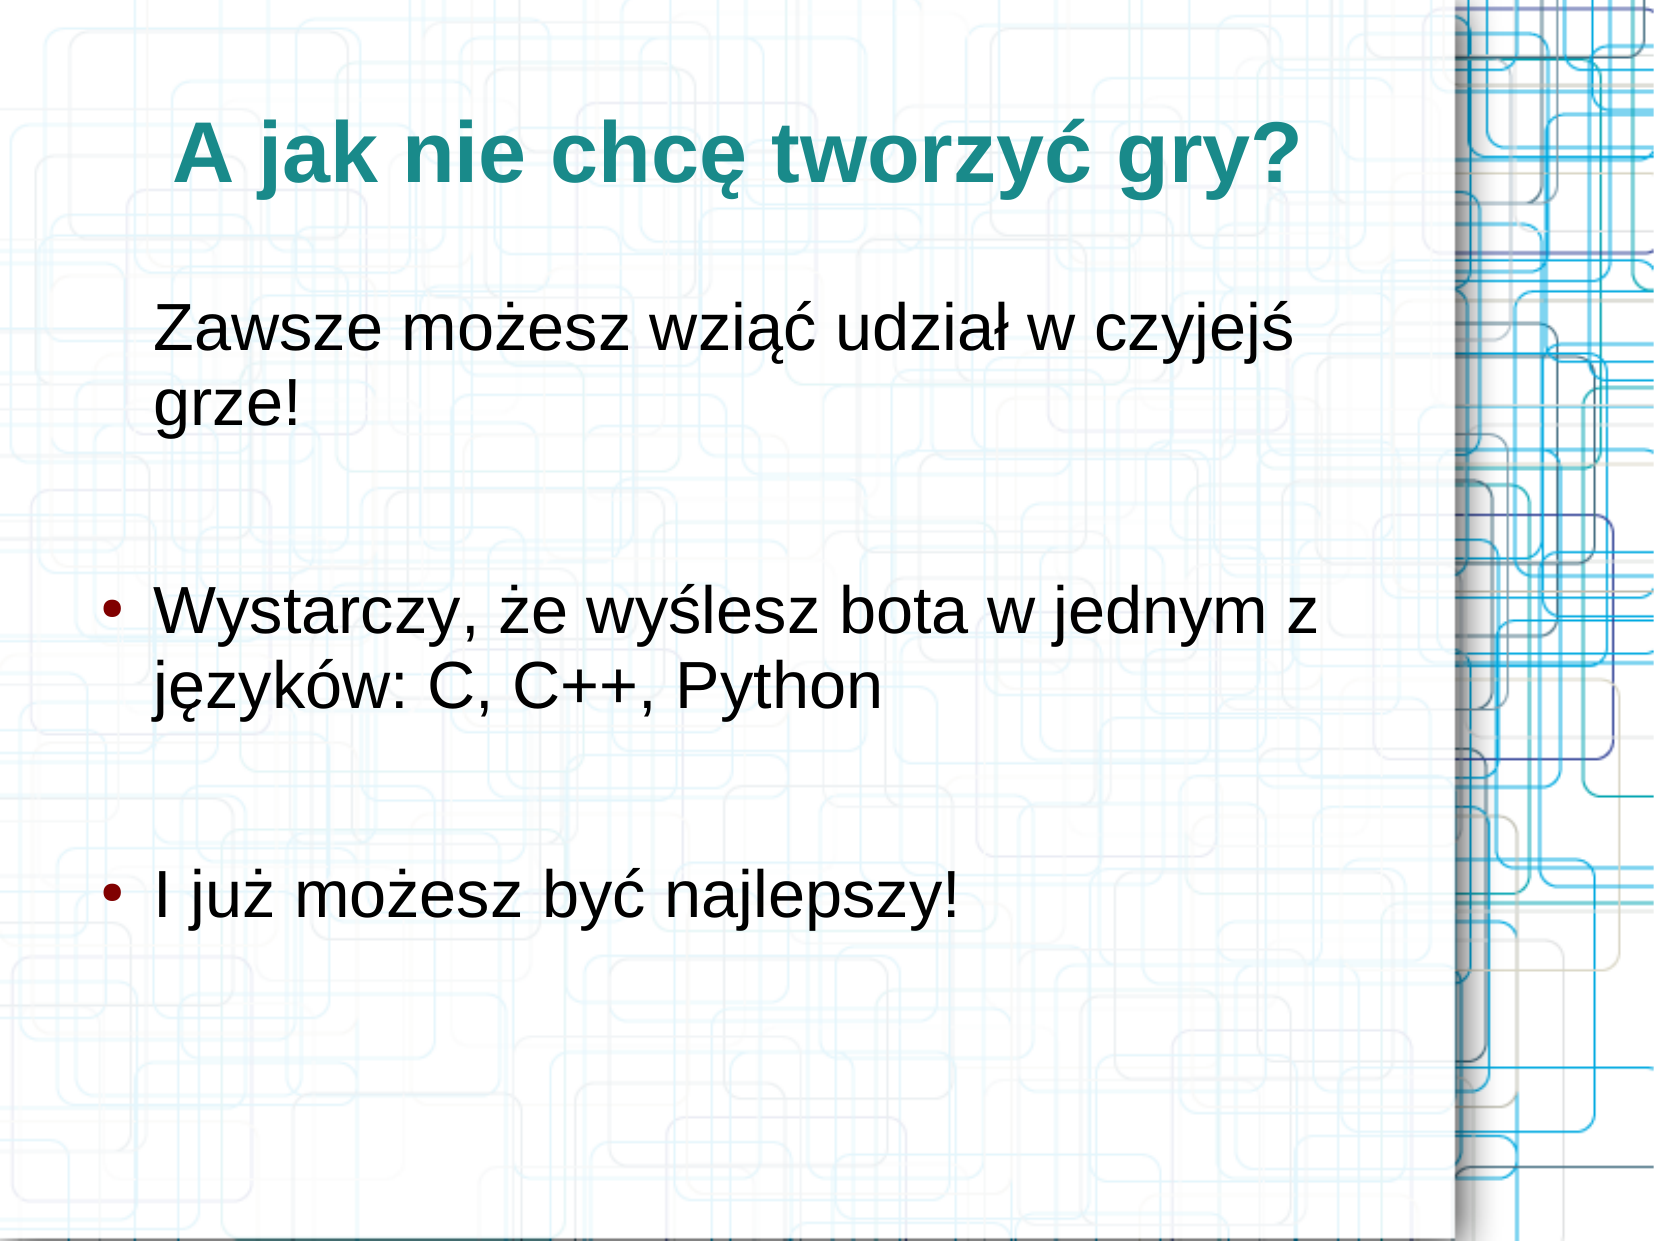

# A jak nie chcę tworzyć gry?
Zawsze możesz wziąć udział w czyjejś grze!
Wystarczy, że wyślesz bota w jednym z języków: C, C++, Python
I już możesz być najlepszy!